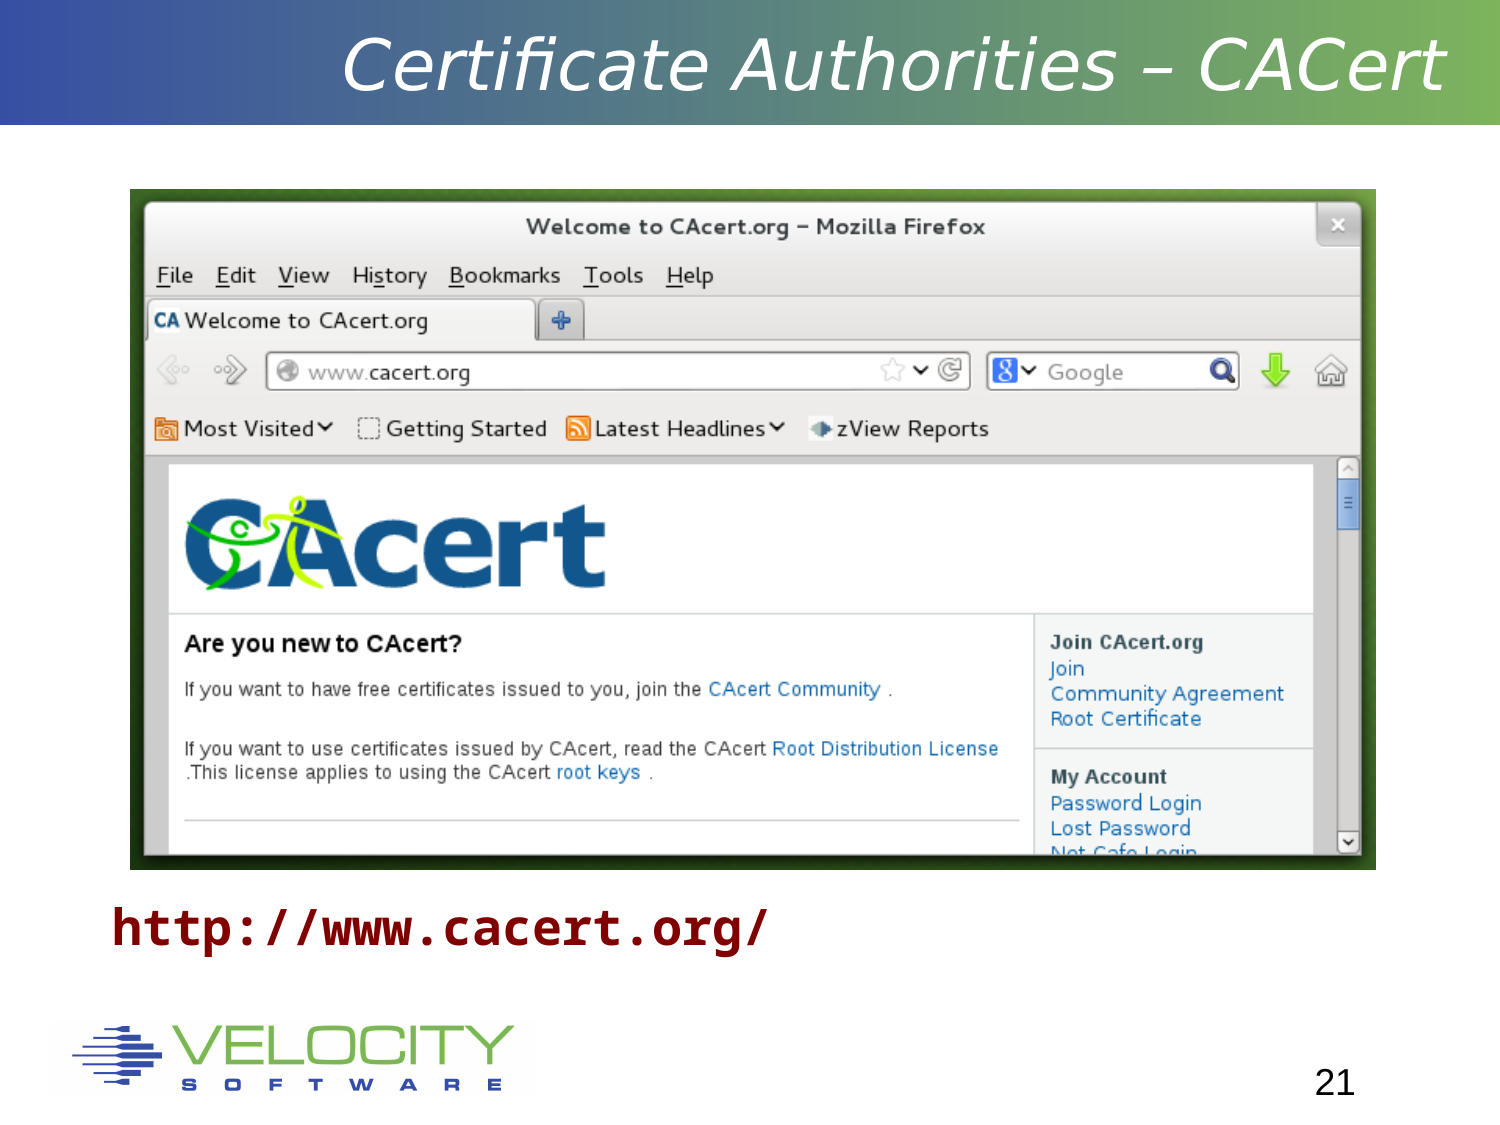

# Certificate Authorities – CACert
http://www.cacert.org/
21